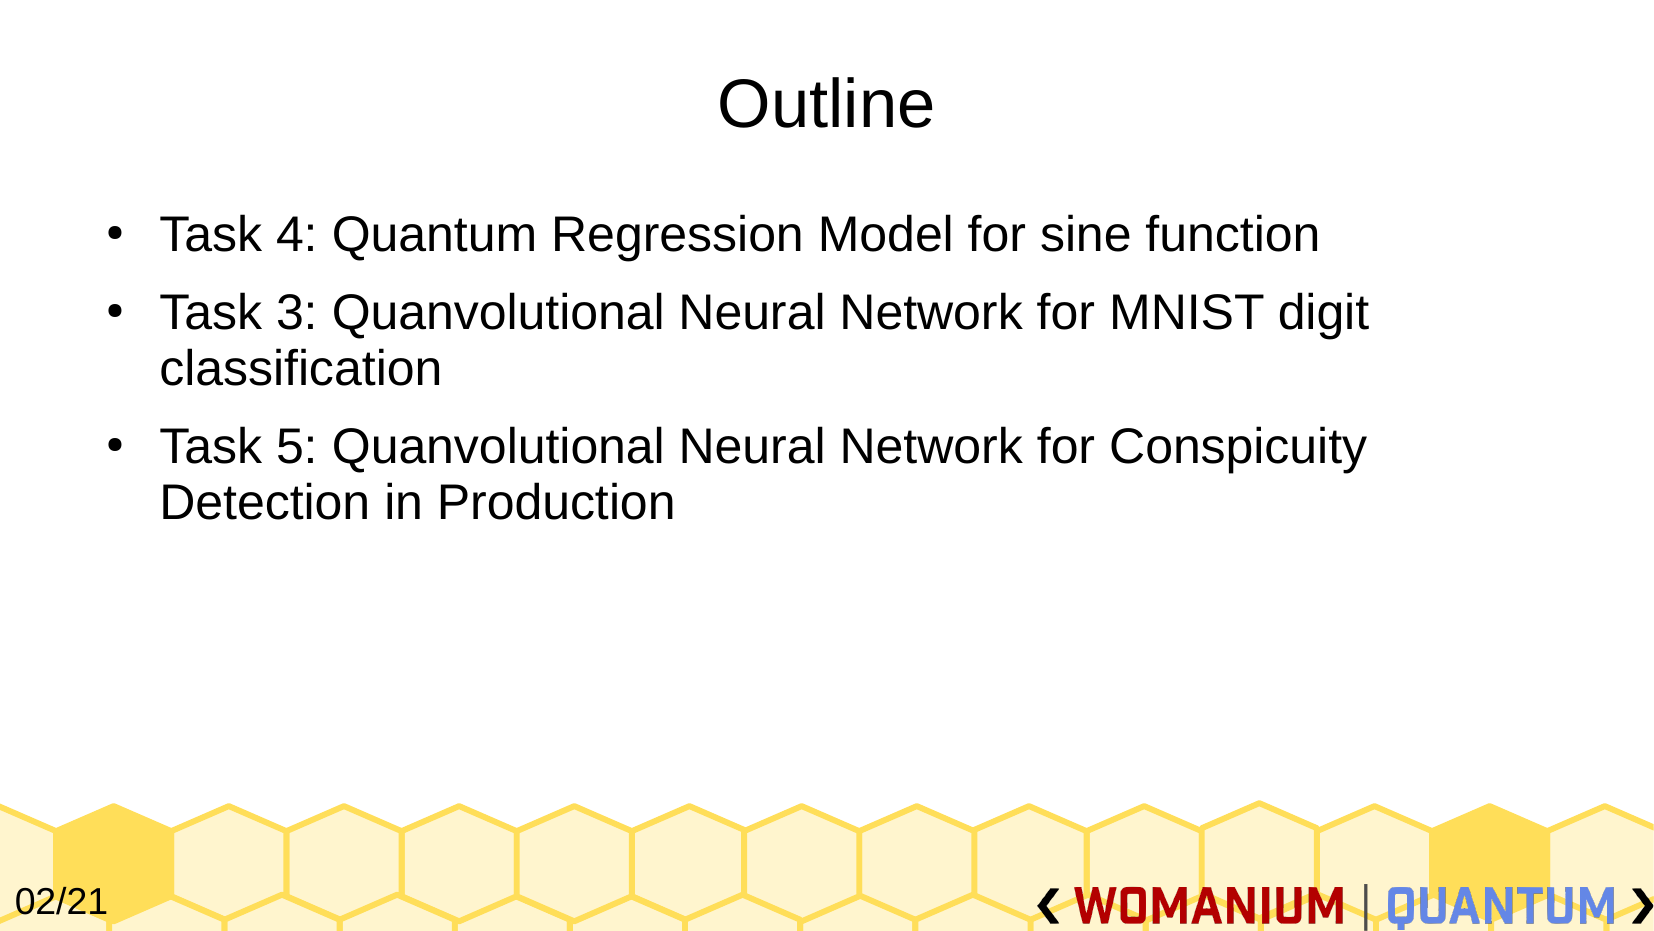

# Outline
Task 4: Quantum Regression Model for sine function
Task 3: Quanvolutional Neural Network for MNIST digit classification
Task 5: Quanvolutional Neural Network for Conspicuity Detection in Production
02/21